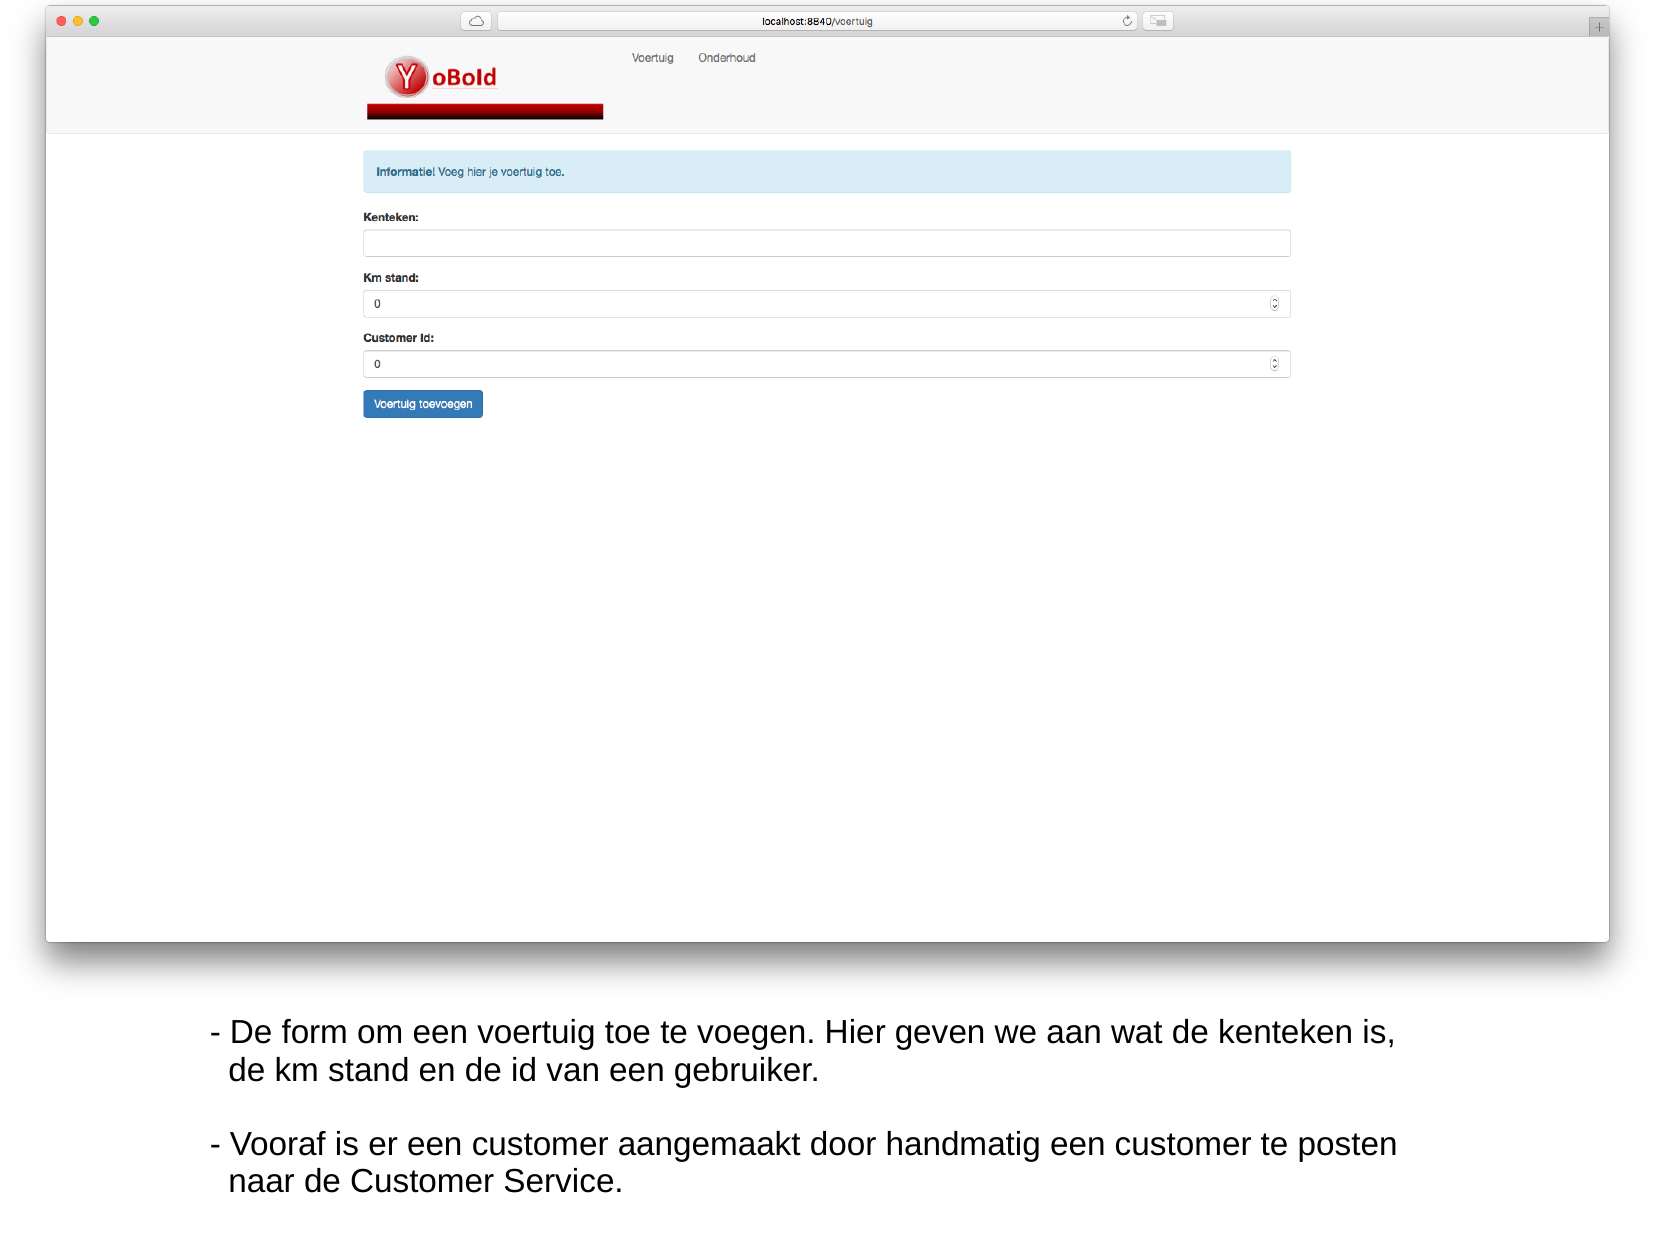

- De form om een voertuig toe te voegen. Hier geven we aan wat de kenteken is,
 de km stand en de id van een gebruiker.
- Vooraf is er een customer aangemaakt door handmatig een customer te posten
 naar de Customer Service.